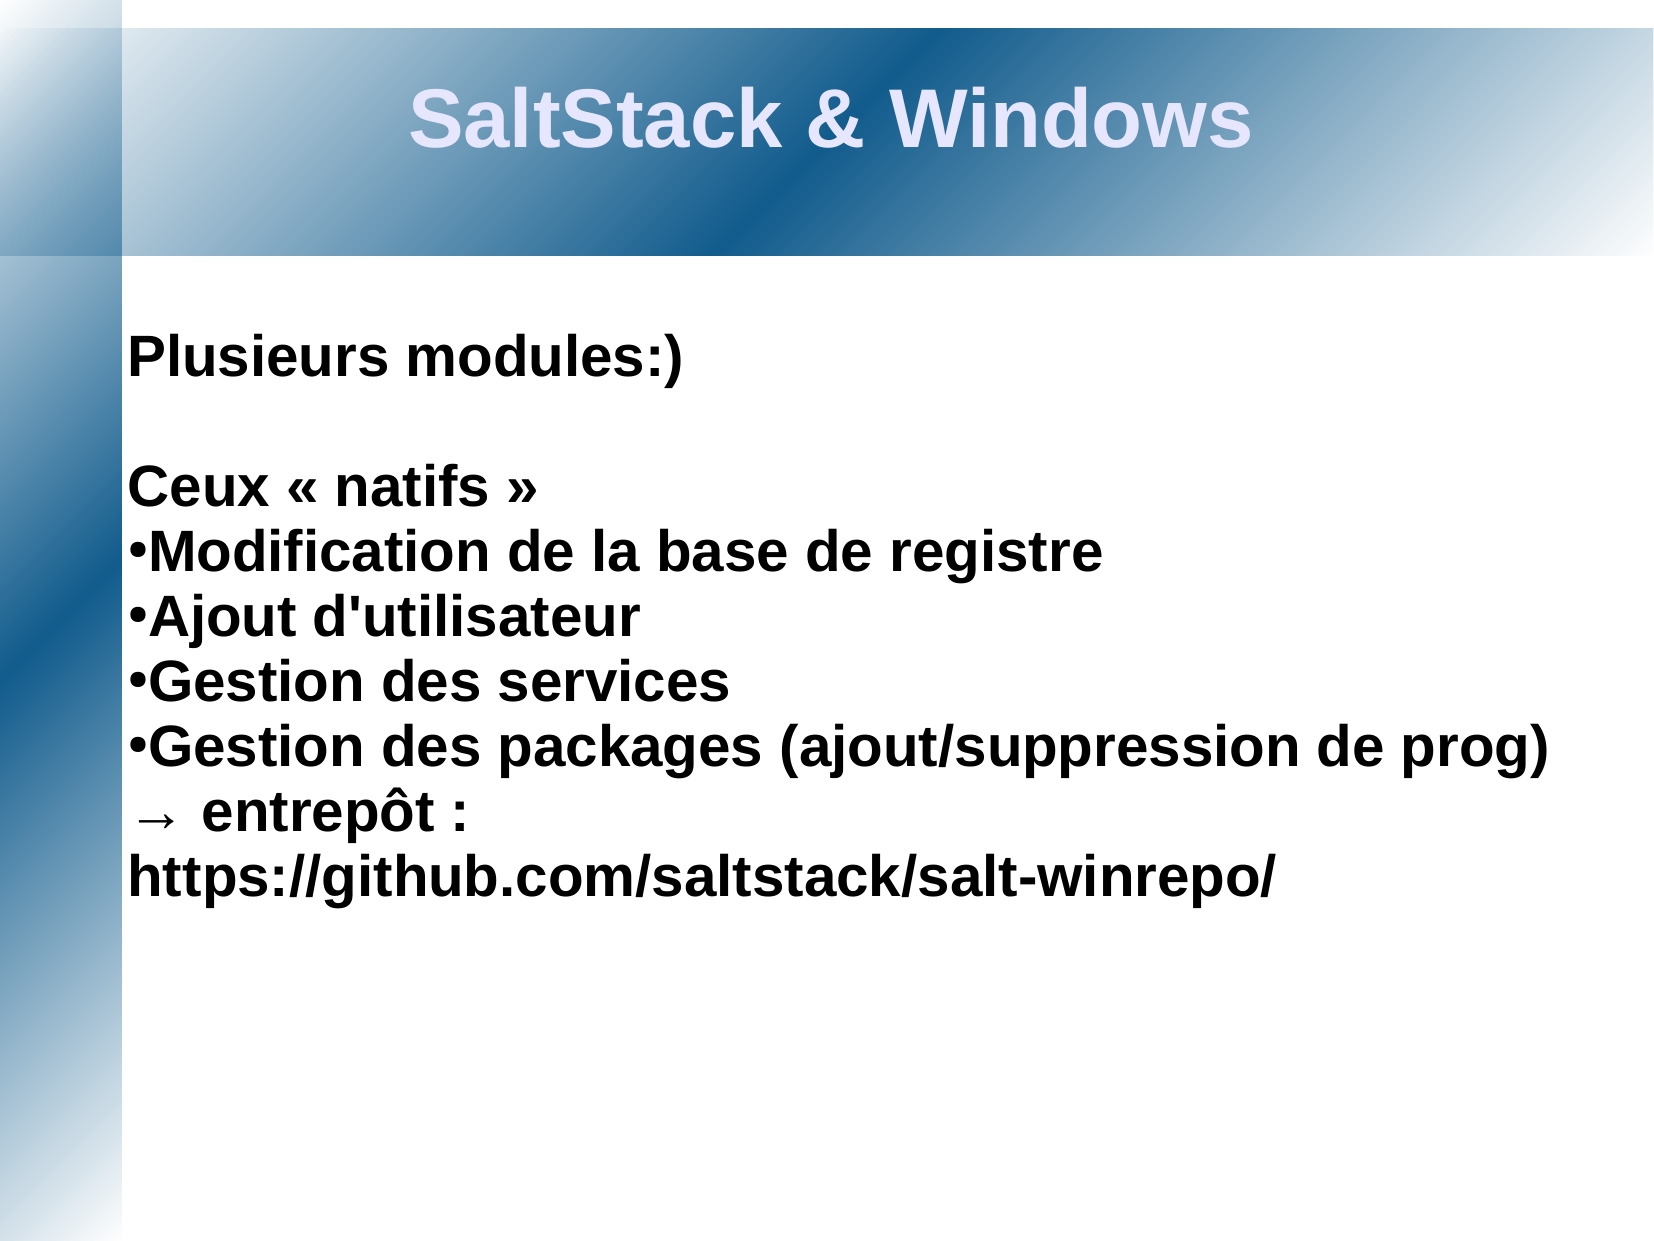

# SaltStack & Windows
Plusieurs modules:)
Ceux « natifs »
Modification de la base de registre
Ajout d'utilisateur
Gestion des services
Gestion des packages (ajout/suppression de prog)
→ entrepôt :
https://github.com/saltstack/salt-winrepo/